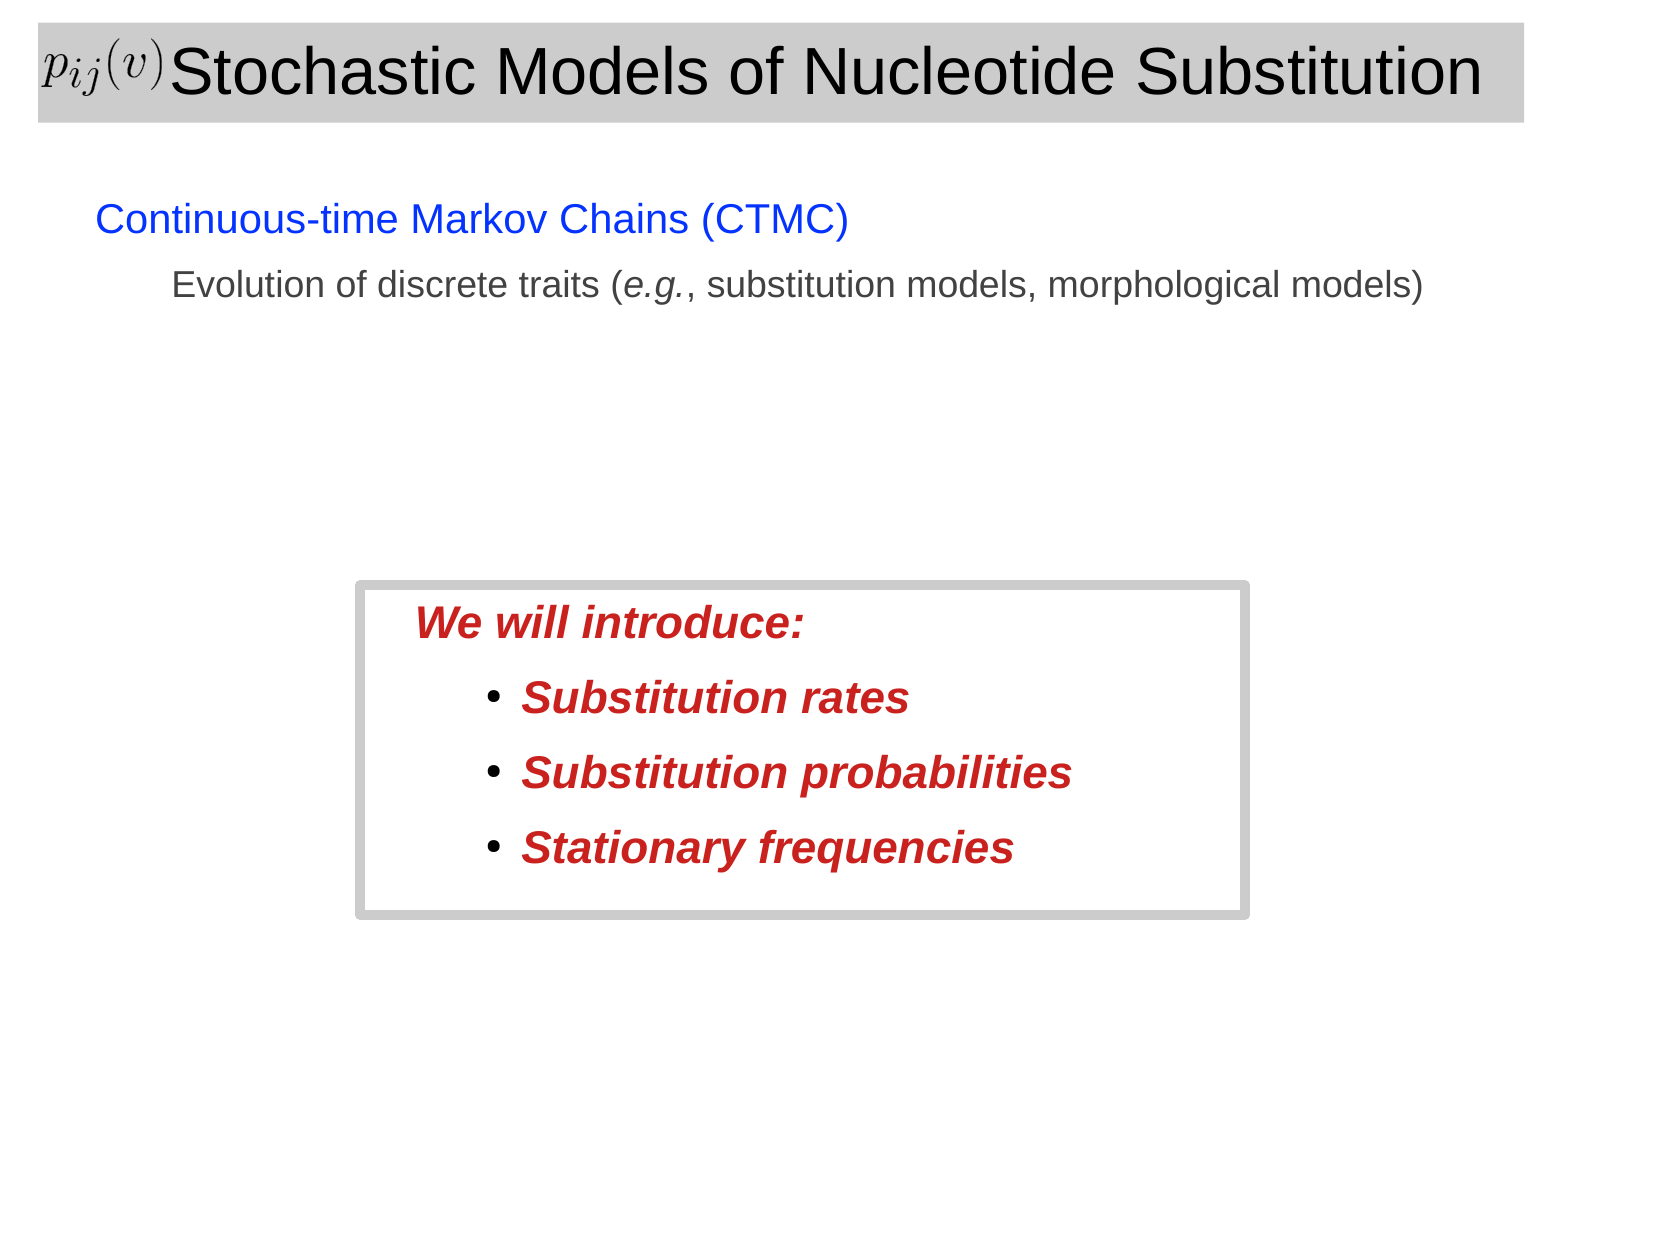

Stochastic Models of Nucleotide Substitution
Continuous-time Markov Chains (CTMC)
Evolution of discrete traits (e.g., substitution models, morphological models)
We will introduce:
Substitution rates
Substitution probabilities
Stationary frequencies